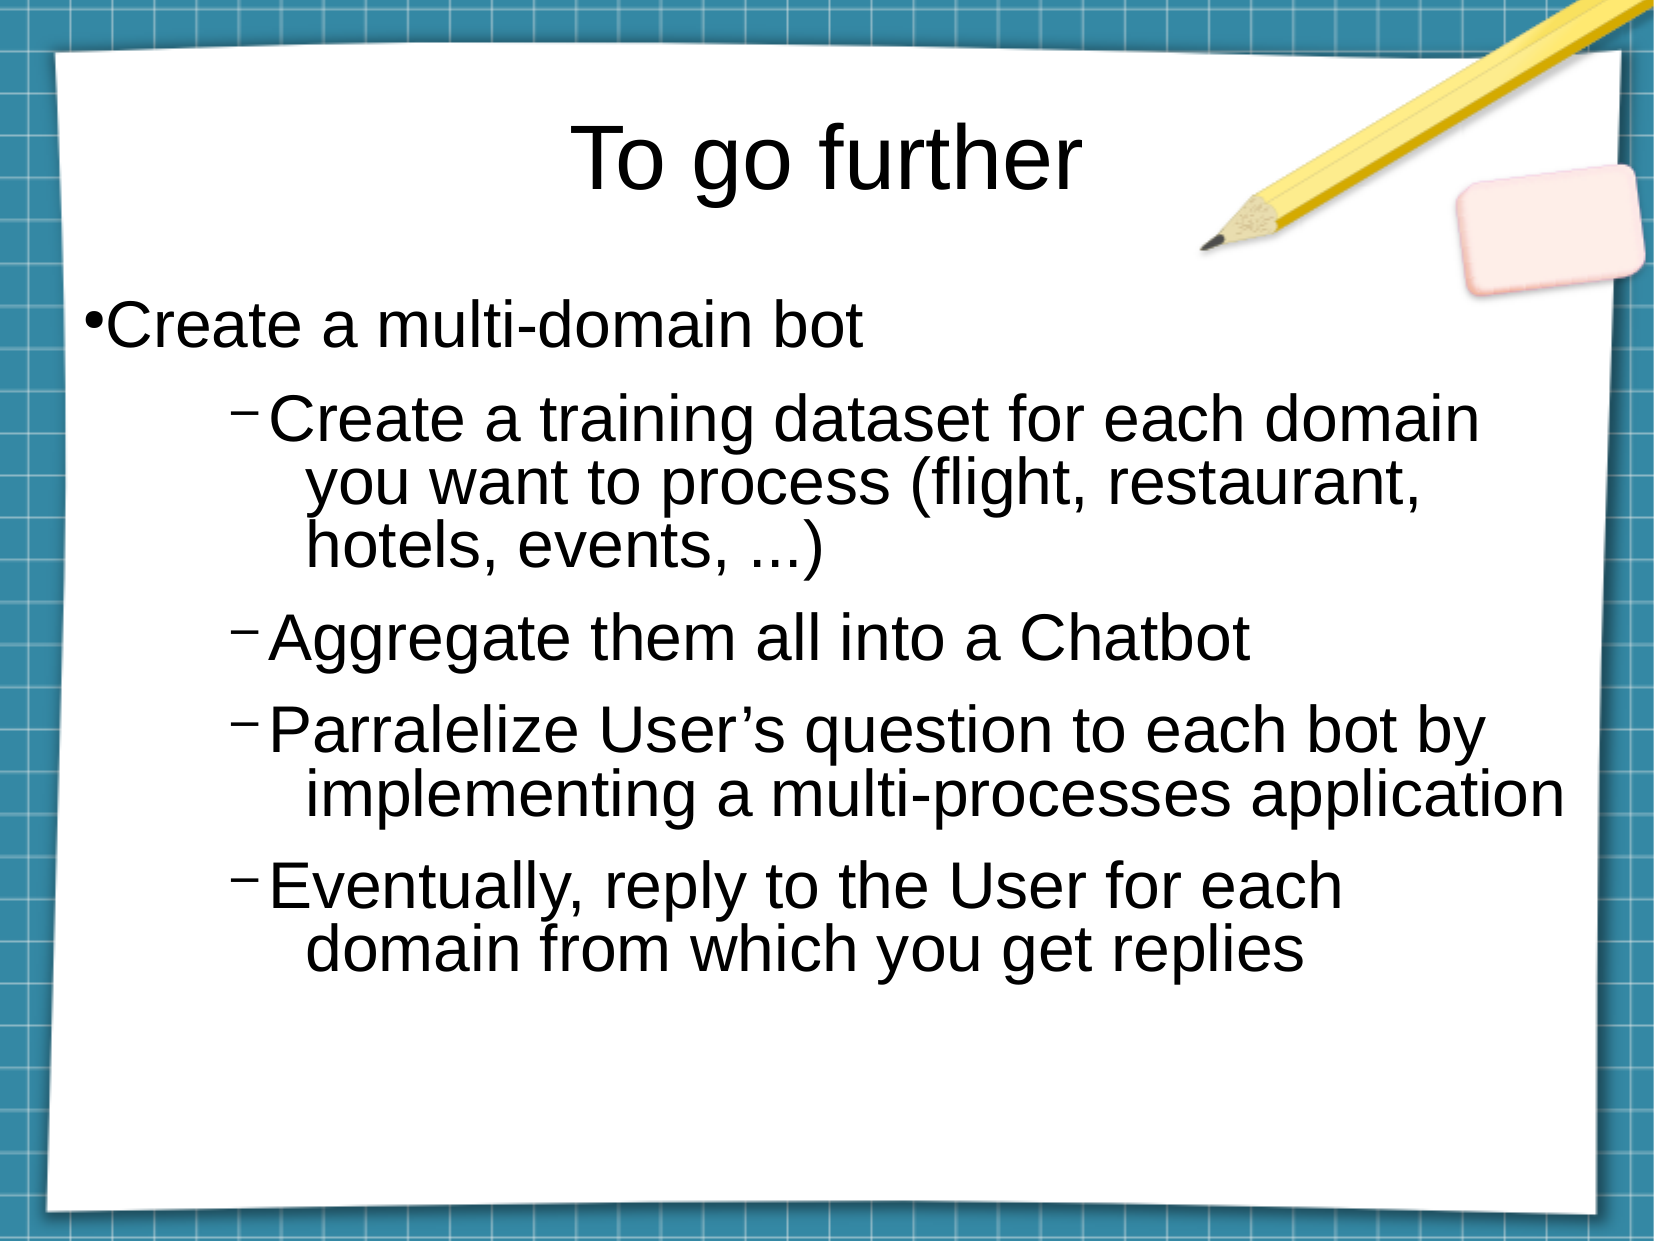

# To go further
Create a multi-domain bot
Create a training dataset for each domain you want to process (flight, restaurant, hotels, events, ...)
Aggregate them all into a Chatbot
Parralelize User’s question to each bot by implementing a multi-processes application
Eventually, reply to the User for each domain from which you get replies